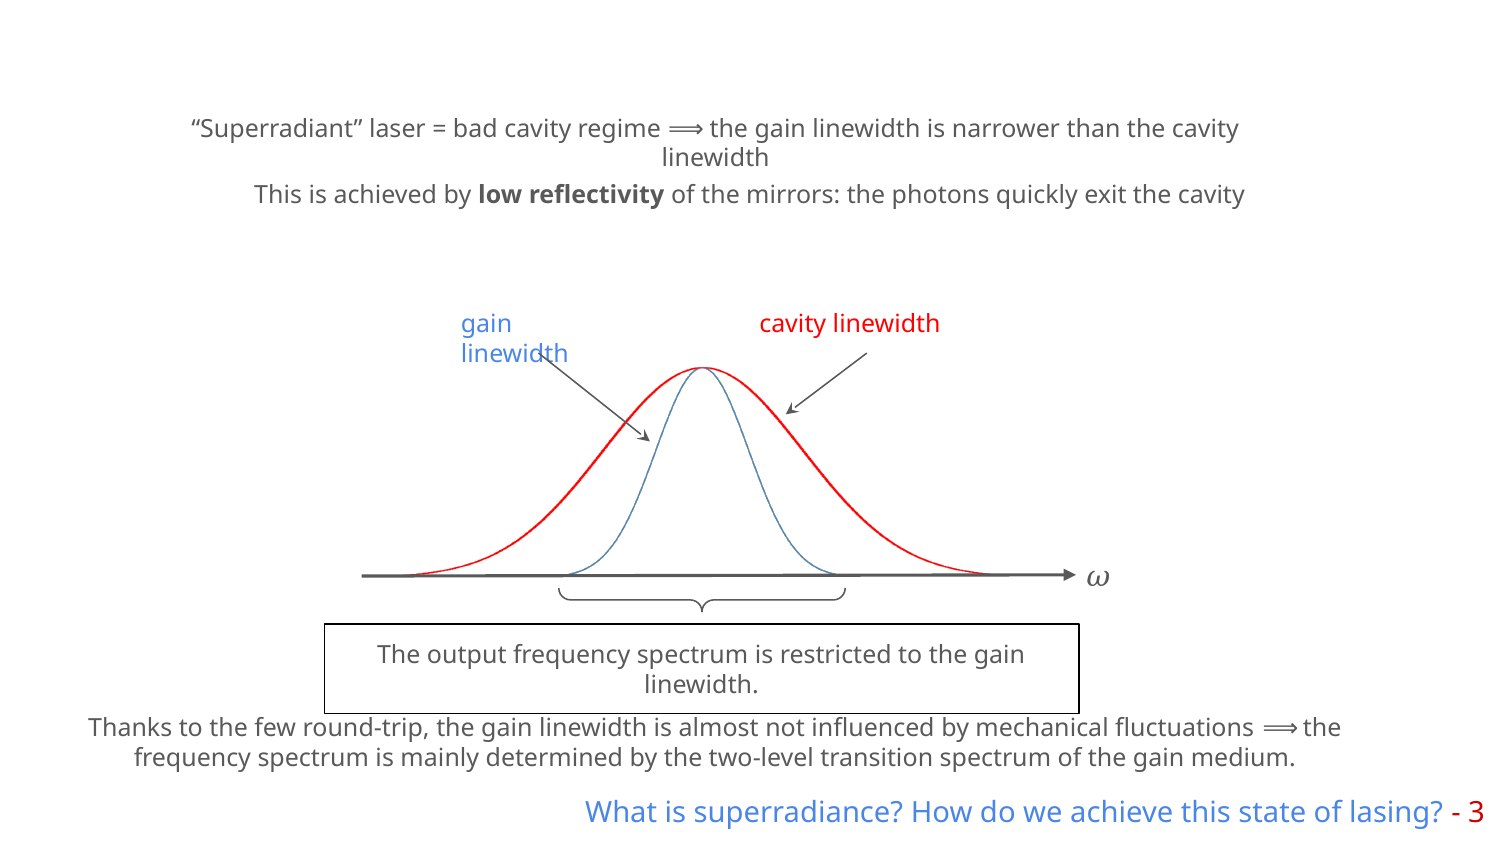

“Superradiant” laser = bad cavity regime ⟹ the gain linewidth is narrower than the cavity linewidth
This is achieved by low reflectivity of the mirrors: the photons quickly exit the cavity
gain linewidth
cavity linewidth
𝜔
The output frequency spectrum is restricted to the gain linewidth.
Thanks to the few round-trip, the gain linewidth is almost not influenced by mechanical fluctuations ⟹ the frequency spectrum is mainly determined by the two-level transition spectrum of the gain medium.
What is superradiance? How do we achieve this state of lasing? - 3